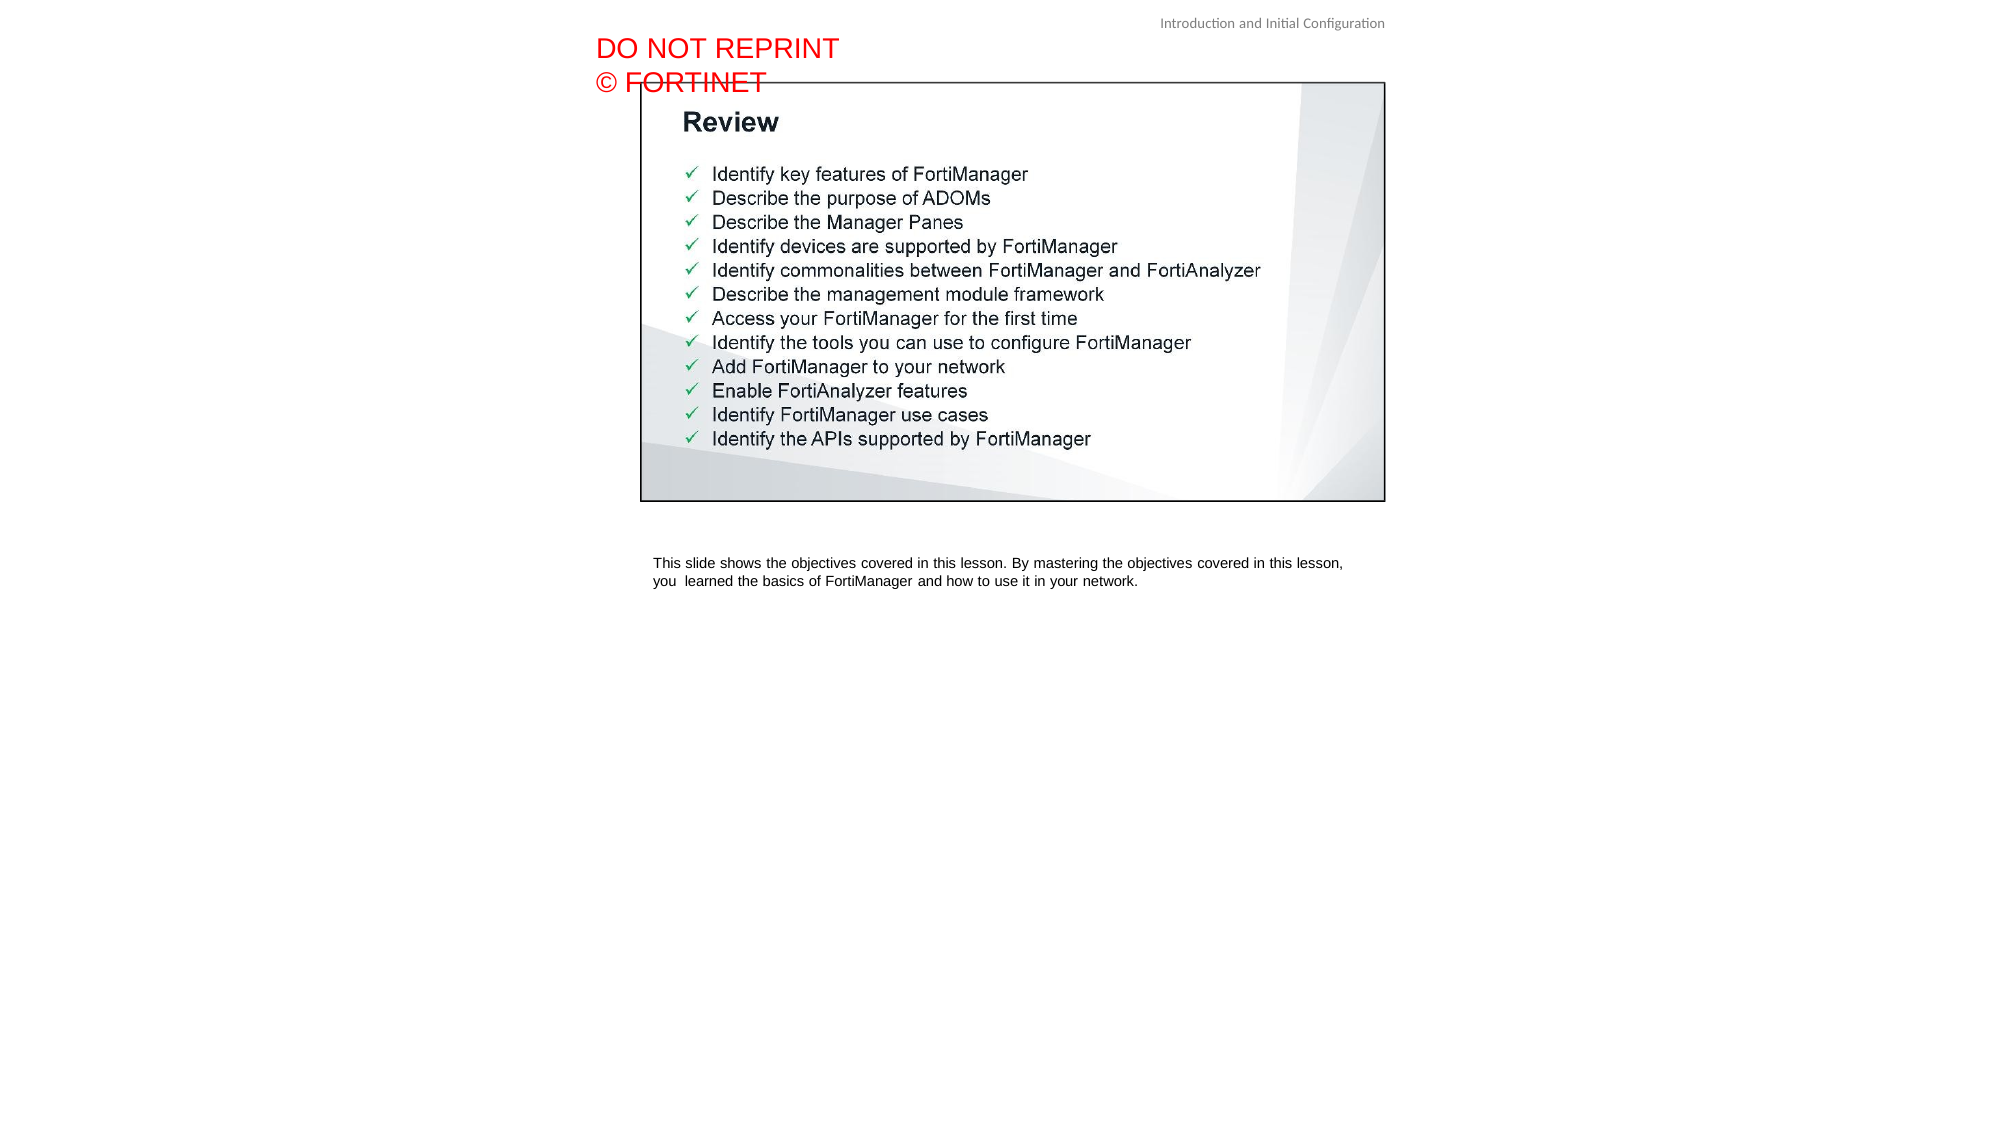

Introduction and Initial Configuration
DO NOT REPRINT
© FORTINET
This slide shows the objectives covered in this lesson. By mastering the objectives covered in this lesson, you learned the basics of FortiManager and how to use it in your network.
FortiManager 6.2 Study Guide
1